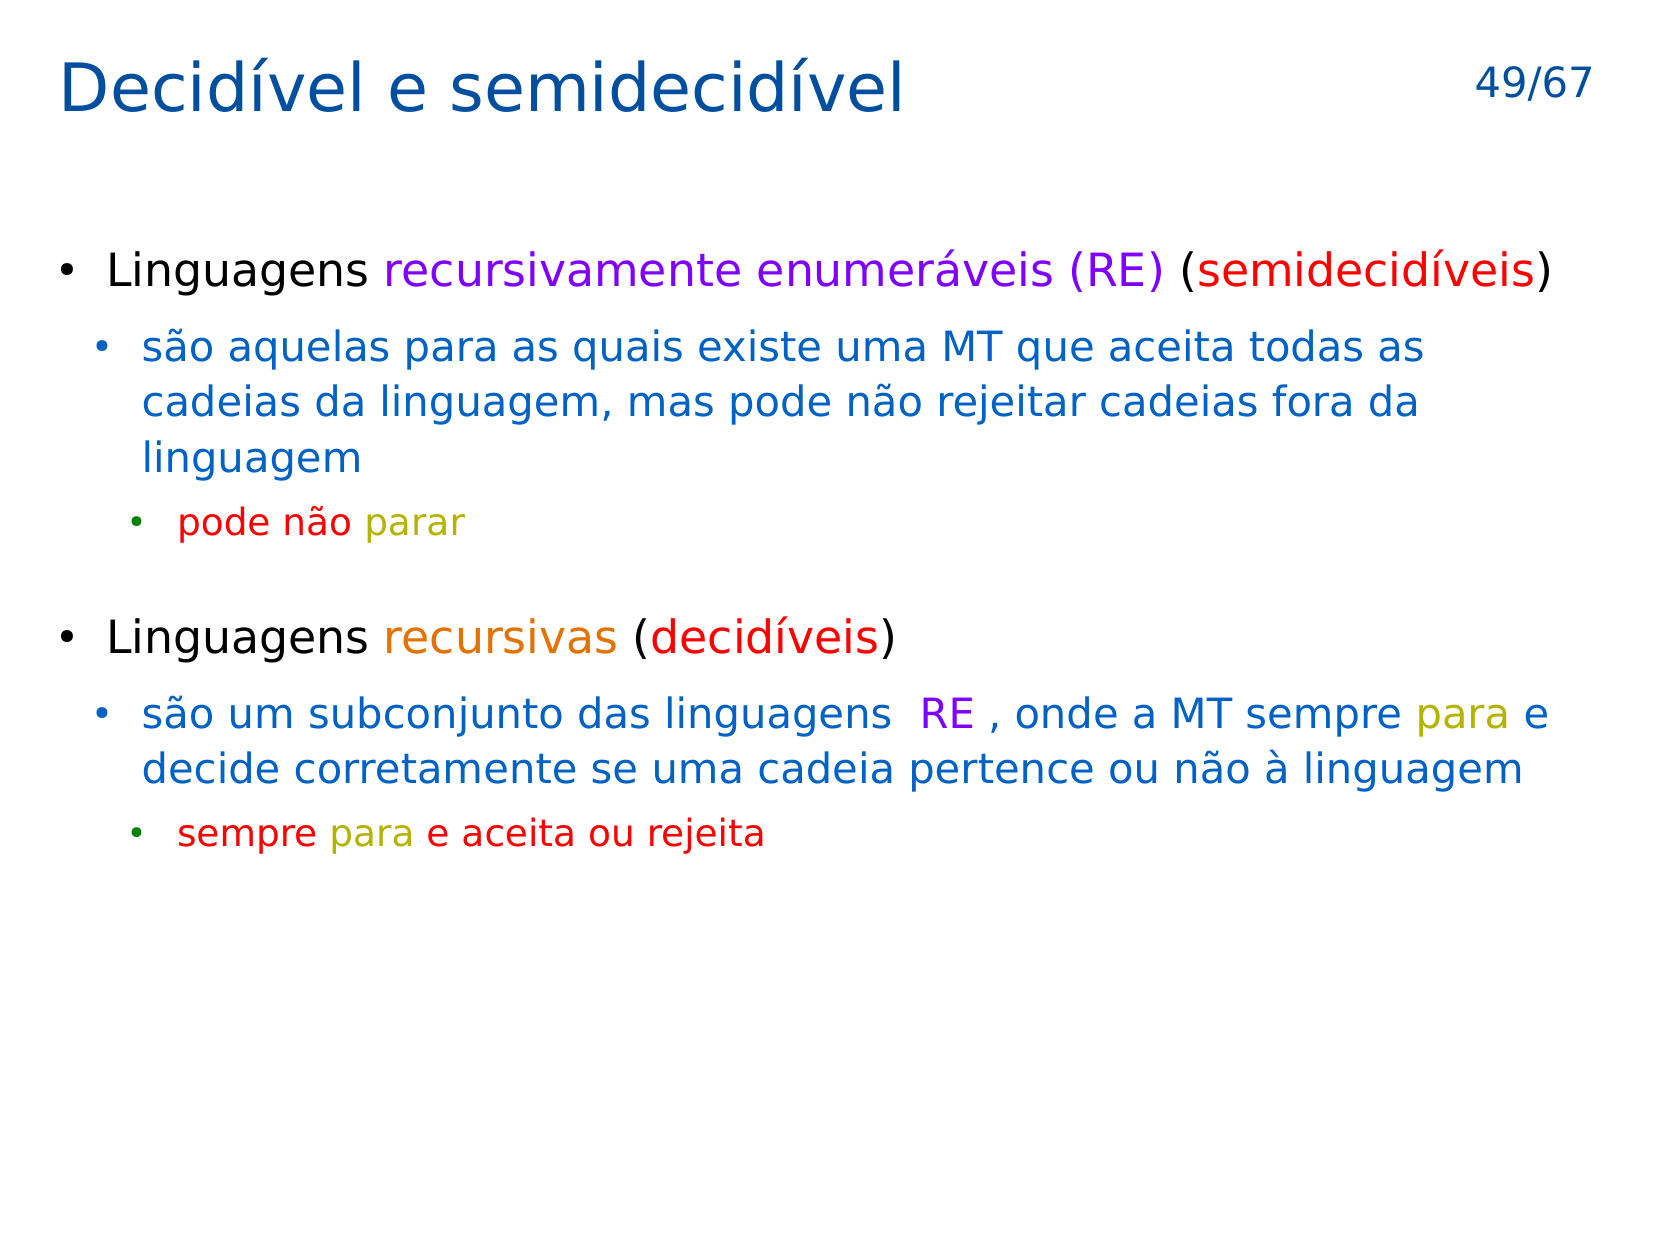

# Decidível e semidecidível
49
Linguagens recursivamente enumeráveis (RE) (semidecidíveis)
são aquelas para as quais existe uma MT que aceita todas as cadeias da linguagem, mas pode não rejeitar cadeias fora da linguagem
pode não parar
Linguagens recursivas (decidíveis)
são um subconjunto das linguagens RE , onde a MT sempre para e decide corretamente se uma cadeia pertence ou não à linguagem
sempre para e aceita ou rejeita